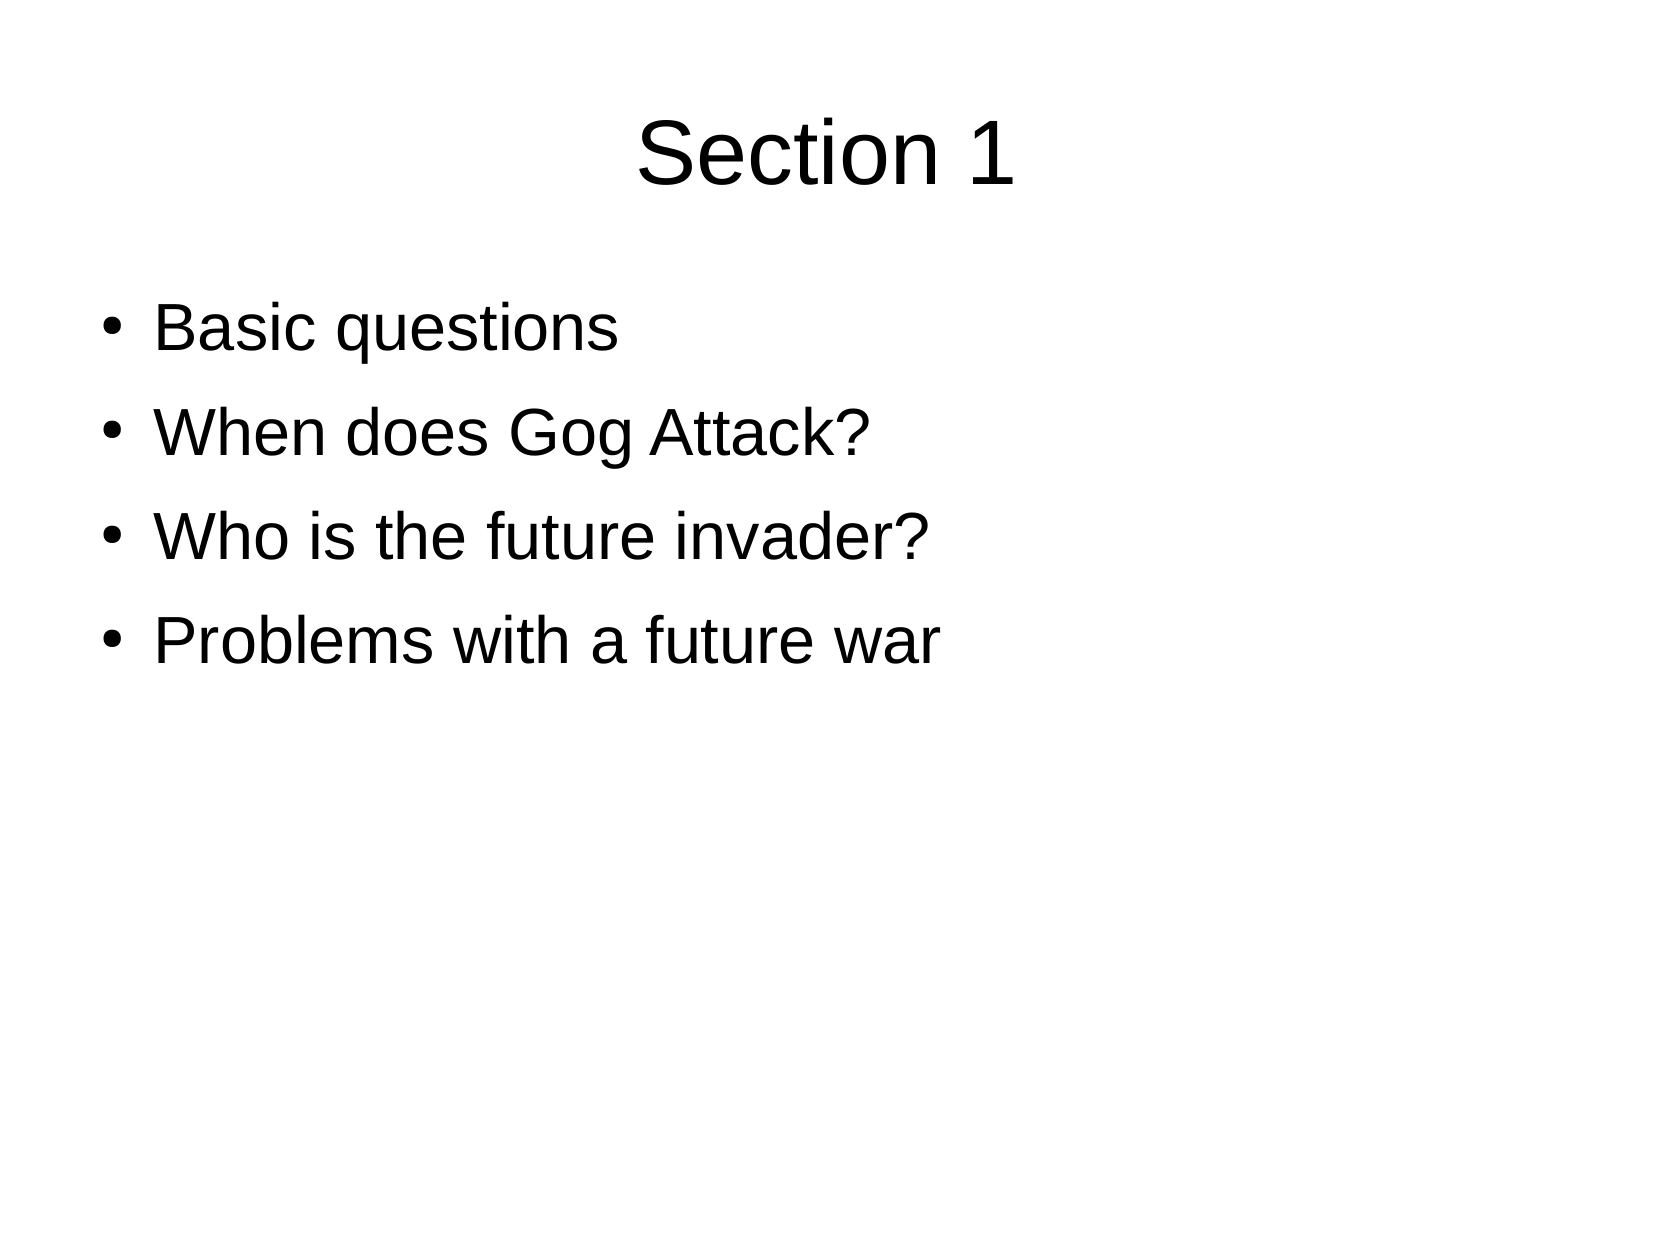

# Section 1
Basic questions
When does Gog Attack?
Who is the future invader?
Problems with a future war